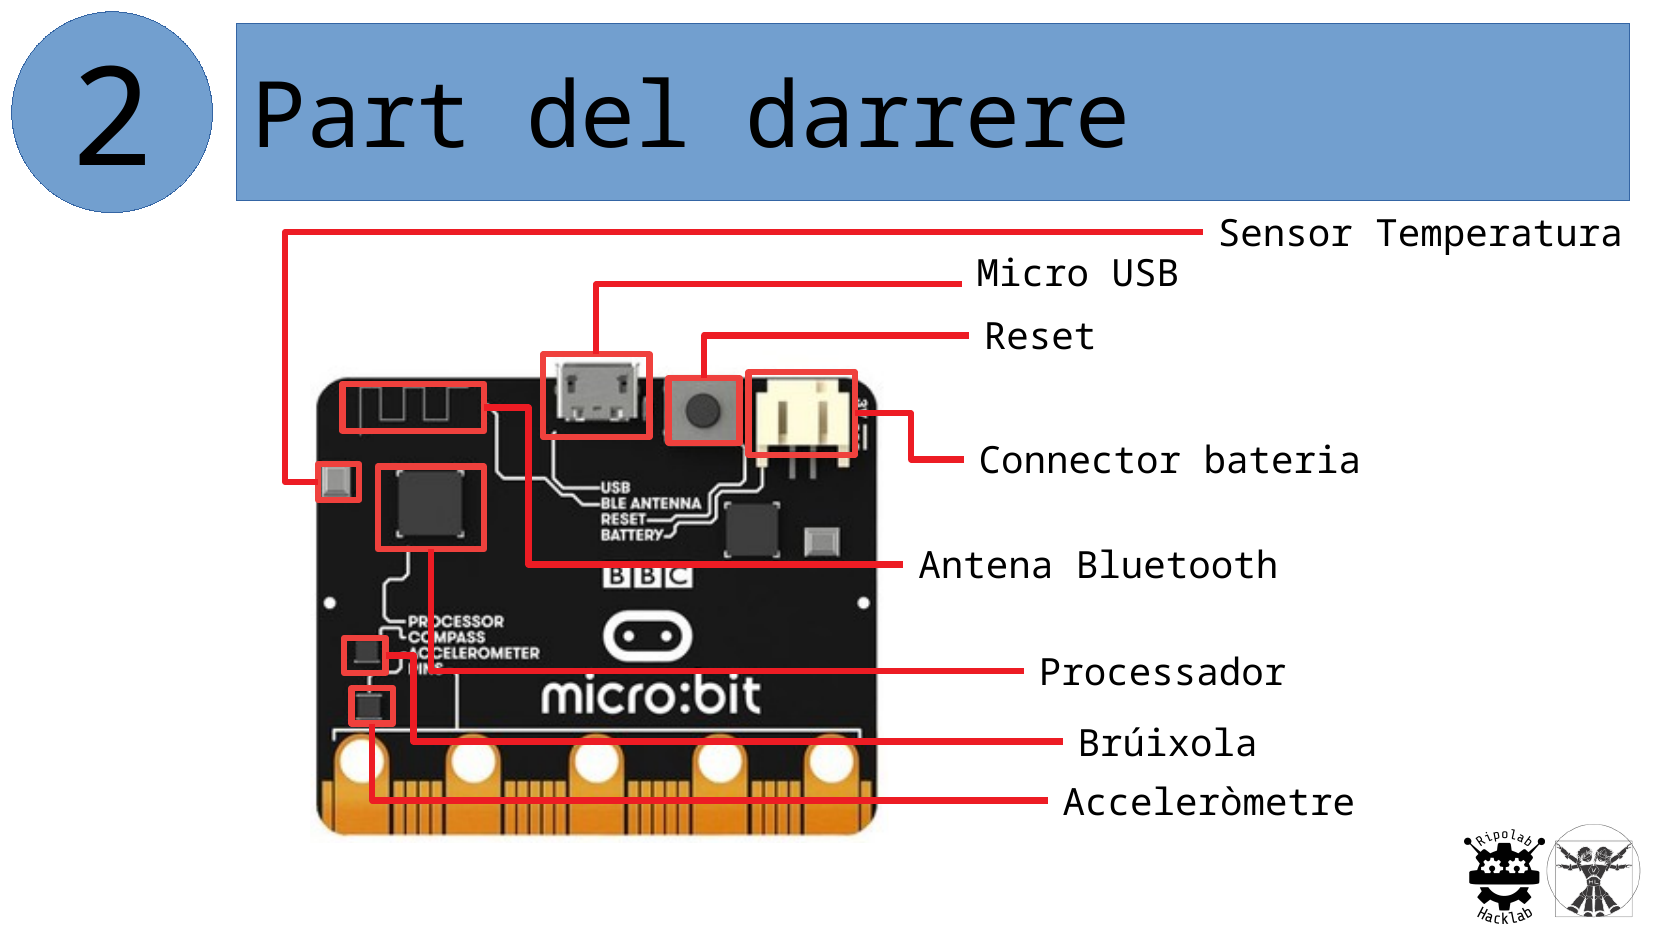

2
Part del darrere
Sensor Temperatura
Micro USB
Reset
Connector bateria
Antena Bluetooth
Processador
Brúixola
Acceleròmetre